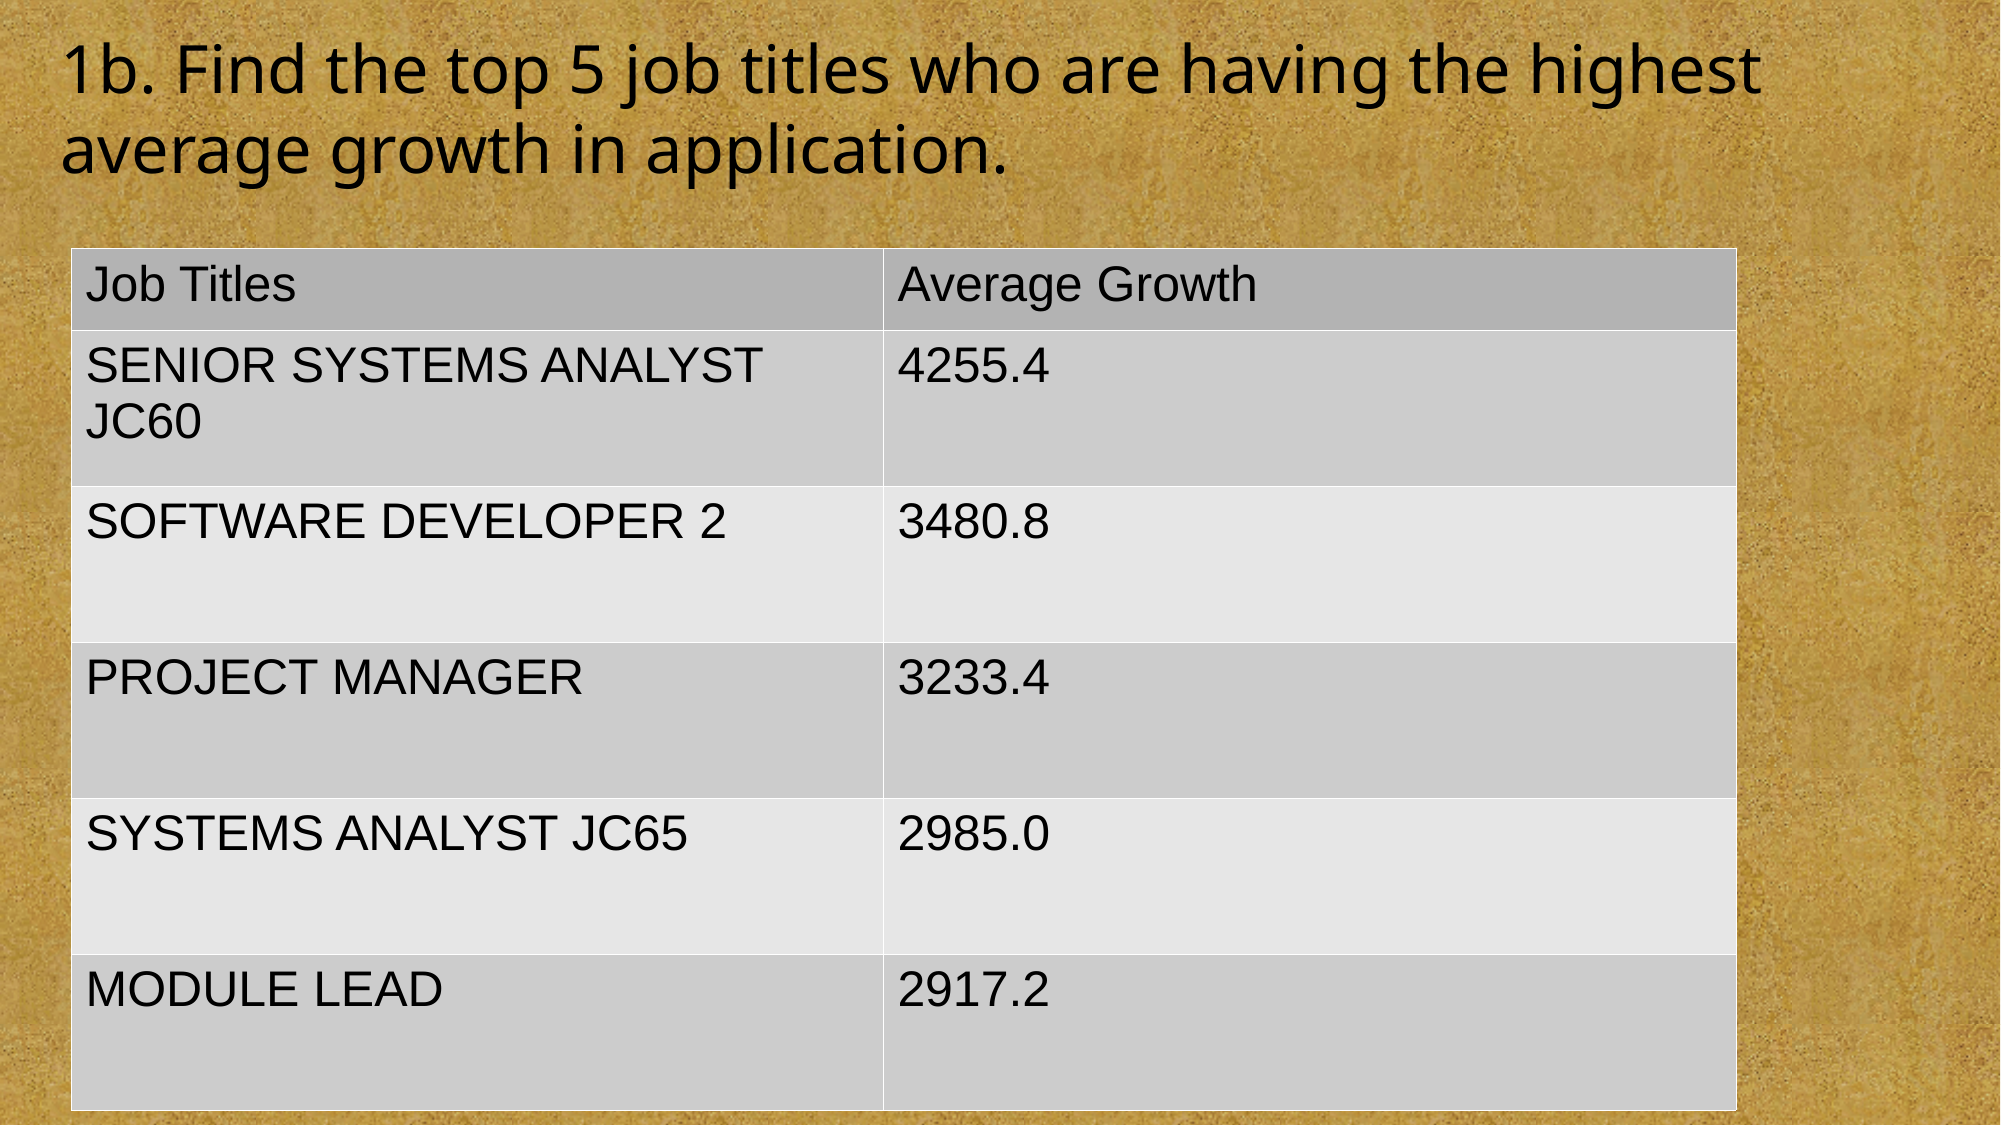

# 1b. Find the top 5 job titles who are having the highest average growth in application.
| Job Titles | Average Growth |
| --- | --- |
| SENIOR SYSTEMS ANALYST JC60 | 4255.4 |
| SOFTWARE DEVELOPER 2 | 3480.8 |
| PROJECT MANAGER | 3233.4 |
| SYSTEMS ANALYST JC65 | 2985.0 |
| MODULE LEAD | 2917.2 |